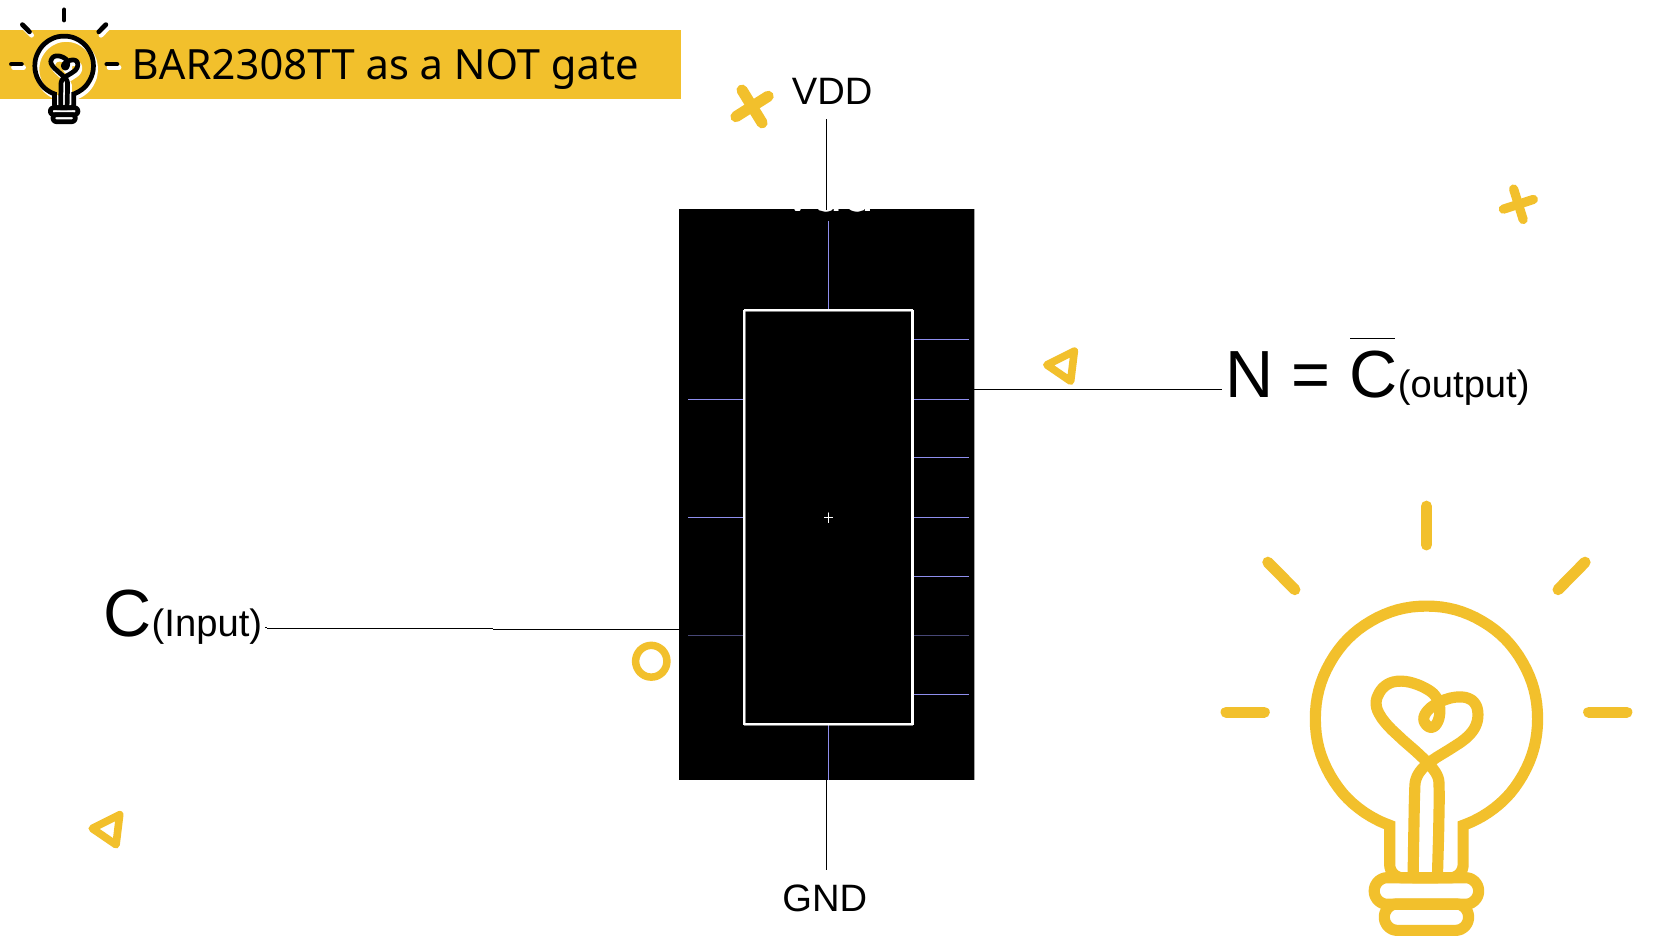

# BAR2308TT as a NOT gate
VDD
N = C(output)
C(Input)
GND